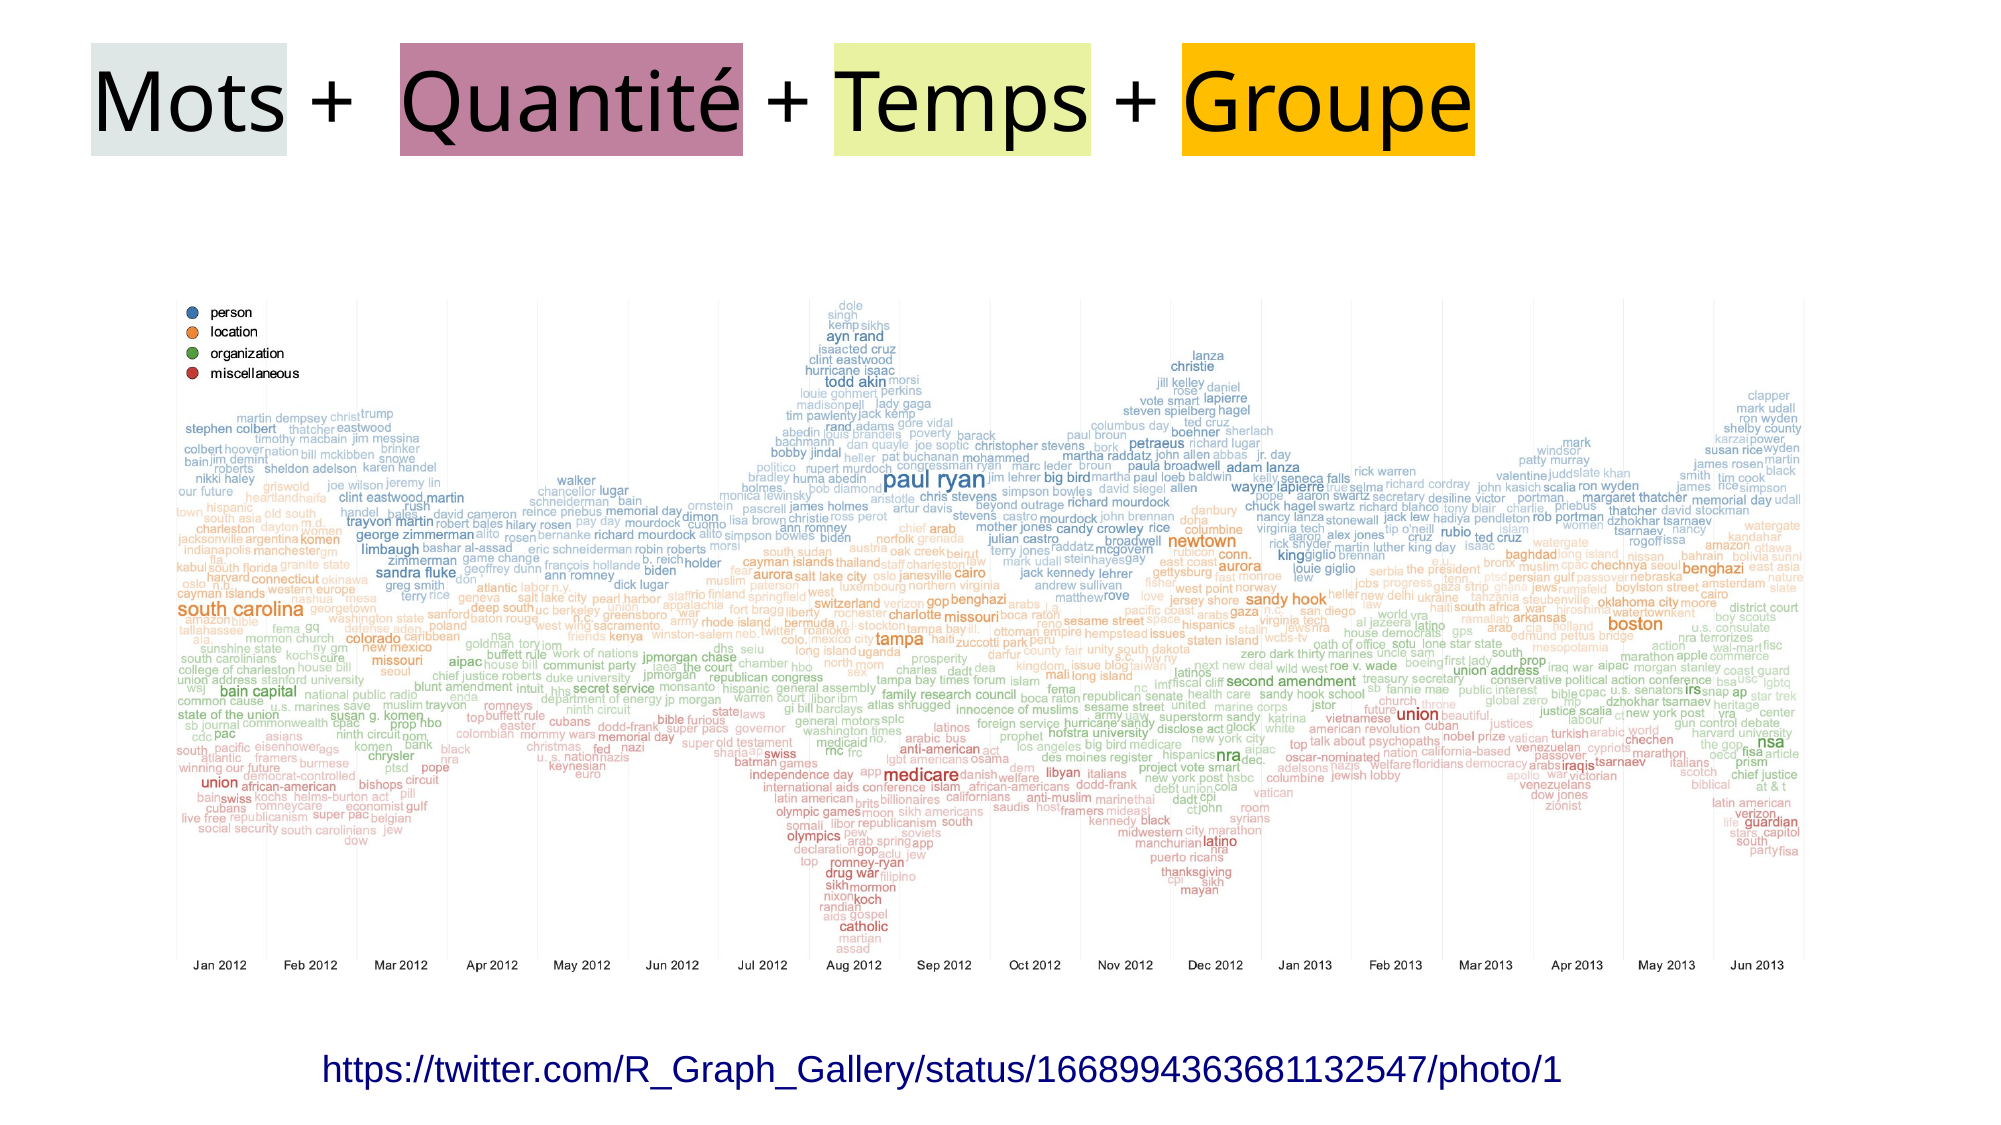

Mots + Quantité + Temps + Groupe
https://twitter.com/R_Graph_Gallery/status/1668994363681132547/photo/1